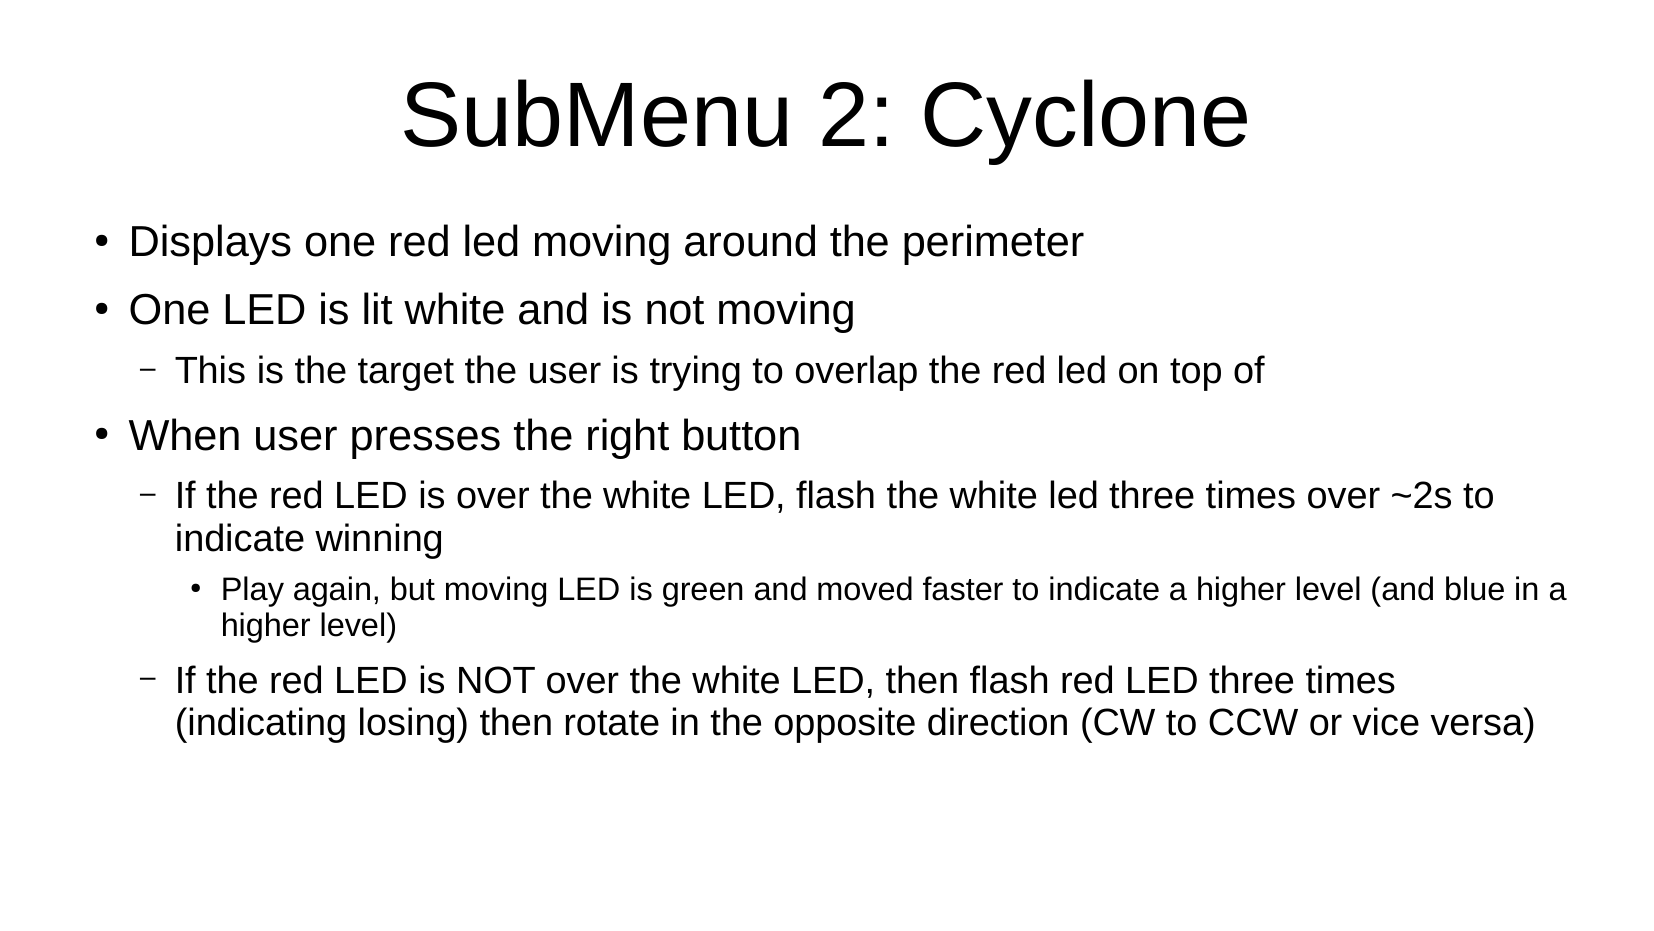

# SubMenu 2: Cyclone
Displays one red led moving around the perimeter
One LED is lit white and is not moving
This is the target the user is trying to overlap the red led on top of
When user presses the right button
If the red LED is over the white LED, flash the white led three times over ~2s to indicate winning
Play again, but moving LED is green and moved faster to indicate a higher level (and blue in a higher level)
If the red LED is NOT over the white LED, then flash red LED three times (indicating losing) then rotate in the opposite direction (CW to CCW or vice versa)